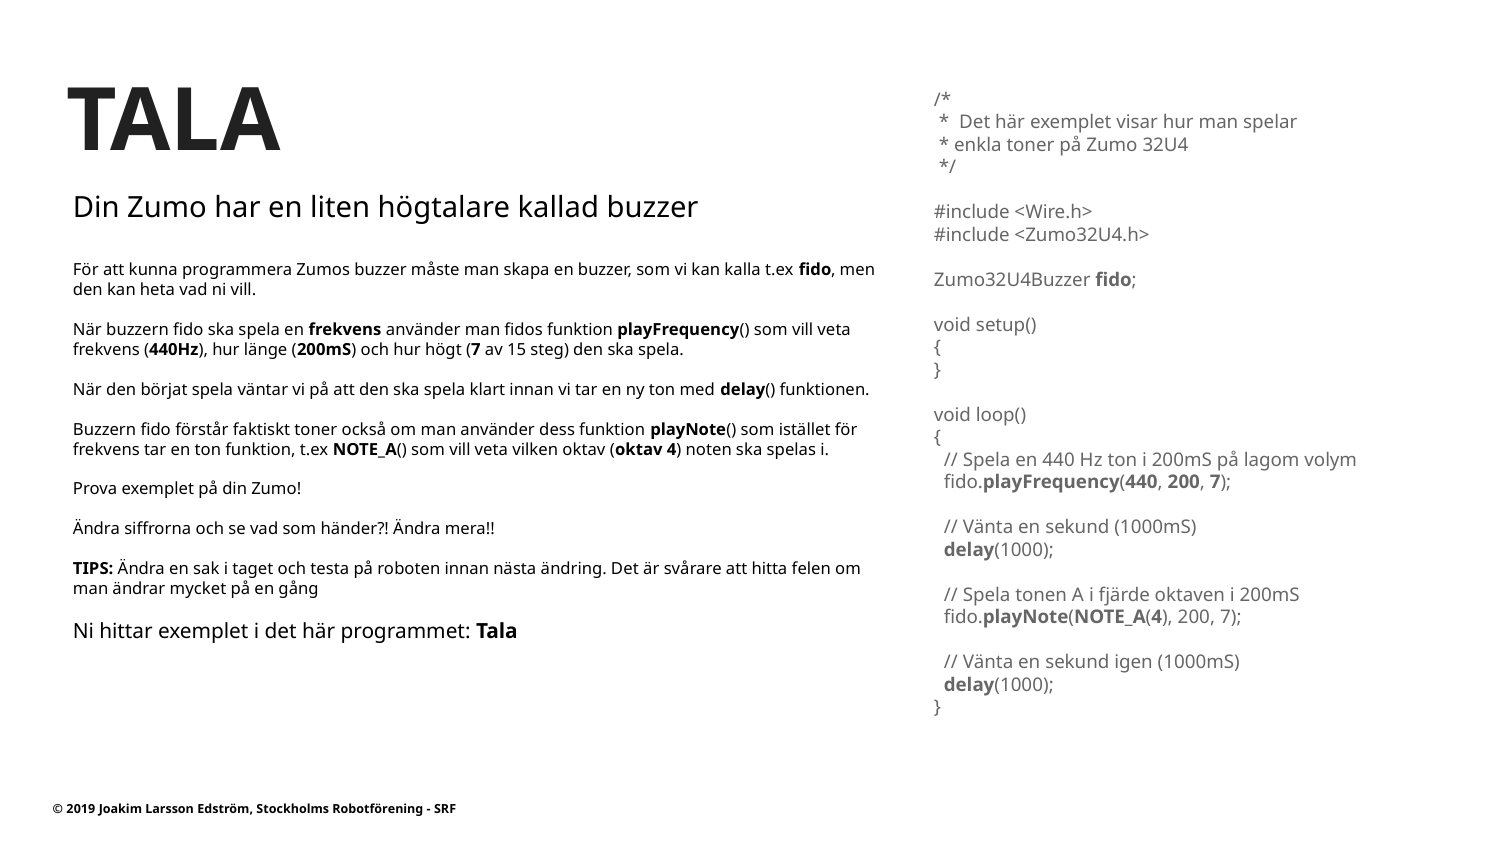

# TALA
/*
 * Det här exemplet visar hur man spelar
 * enkla toner på Zumo 32U4
 */
#include <Wire.h>
#include <Zumo32U4.h>
Zumo32U4Buzzer fido;
void setup()
{
}
void loop()
{
 // Spela en 440 Hz ton i 200mS på lagom volym
 fido.playFrequency(440, 200, 7);
 // Vänta en sekund (1000mS)
 delay(1000);
 // Spela tonen A i fjärde oktaven i 200mS
 fido.playNote(NOTE_A(4), 200, 7);
 // Vänta en sekund igen (1000mS)
 delay(1000);
}
Din Zumo har en liten högtalare kallad buzzer
För att kunna programmera Zumos buzzer måste man skapa en buzzer, som vi kan kalla t.ex fido, men den kan heta vad ni vill.
När buzzern fido ska spela en frekvens använder man fidos funktion playFrequency() som vill veta frekvens (440Hz), hur länge (200mS) och hur högt (7 av 15 steg) den ska spela.
När den börjat spela väntar vi på att den ska spela klart innan vi tar en ny ton med delay() funktionen.
Buzzern fido förstår faktiskt toner också om man använder dess funktion playNote() som istället för frekvens tar en ton funktion, t.ex NOTE_A() som vill veta vilken oktav (oktav 4) noten ska spelas i.
Prova exemplet på din Zumo!
Ändra siffrorna och se vad som händer?! Ändra mera!!
TIPS: Ändra en sak i taget och testa på roboten innan nästa ändring. Det är svårare att hitta felen om man ändrar mycket på en gång
Ni hittar exemplet i det här programmet: Tala
© 2019 Joakim Larsson Edström, Stockholms Robotförening - SRF